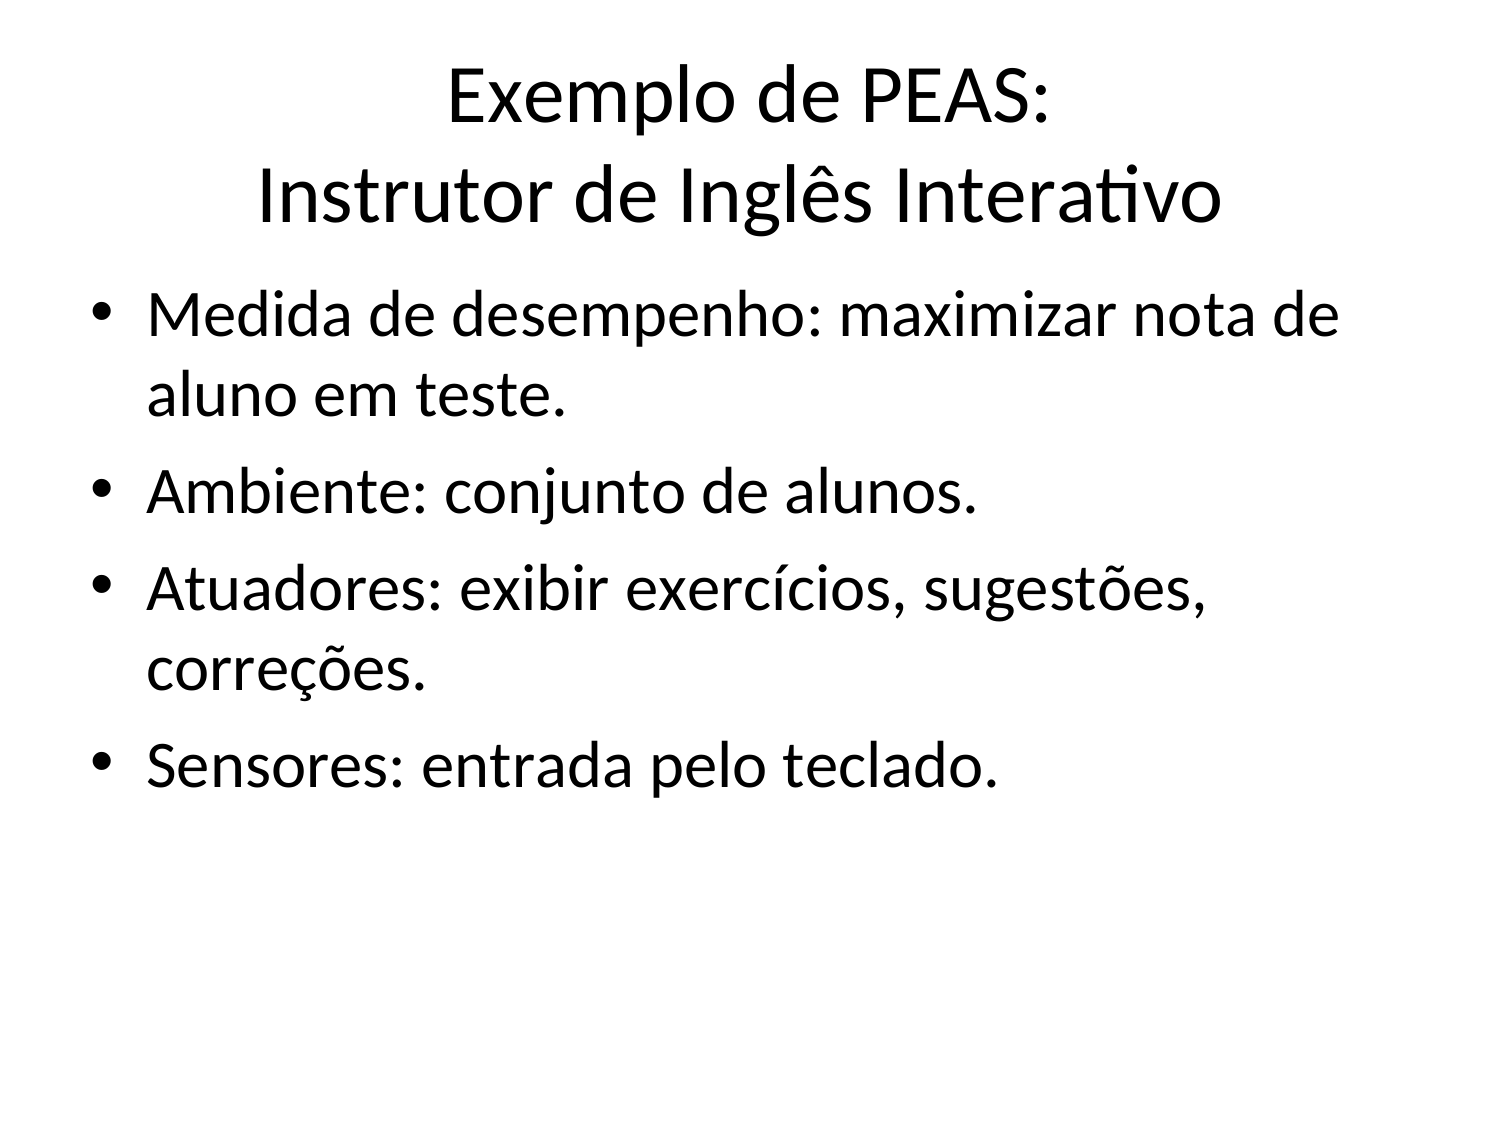

# Exemplo de PEAS: Instrutor de Inglês Interativo
Medida de desempenho: maximizar nota de aluno em teste.
Ambiente: conjunto de alunos.
Atuadores: exibir exercícios, sugestões, correções.
Sensores: entrada pelo teclado.